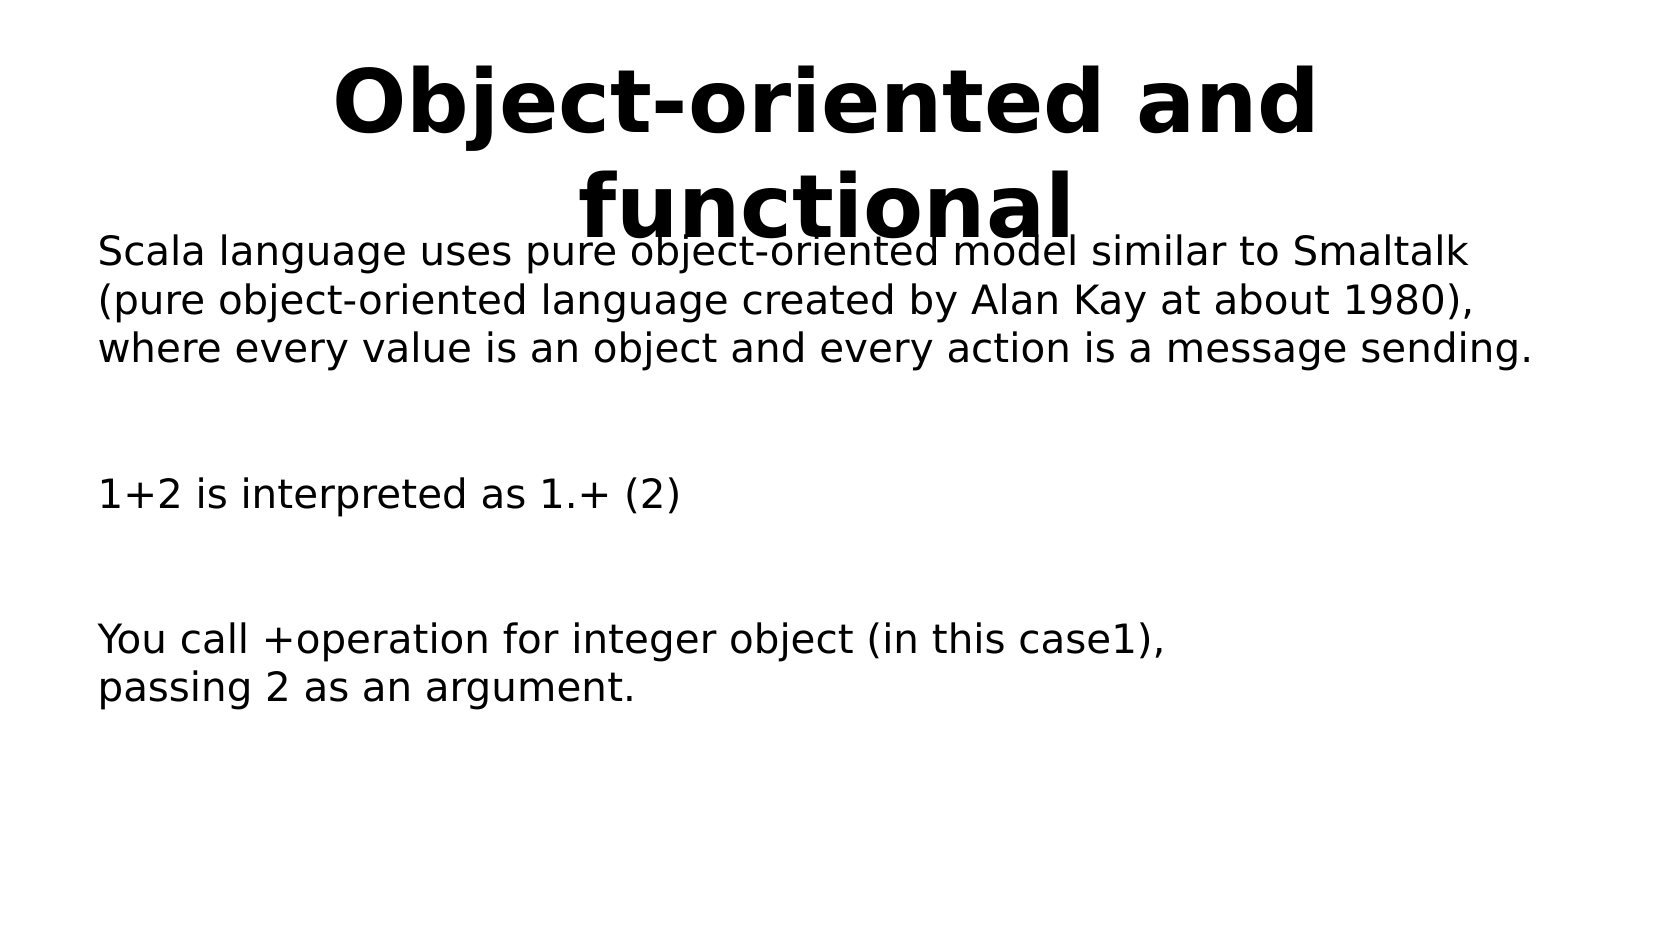

# Object-oriented and functional
Scala language uses pure object-oriented model similar to Smaltalk (pure object-oriented language created by Alan Kay at about 1980), where every value is an object and every action is a message sending.
1+2 is interpreted as 1.+ (2)
You call +operation for integer object (in this case1),
passing 2 as an argument.